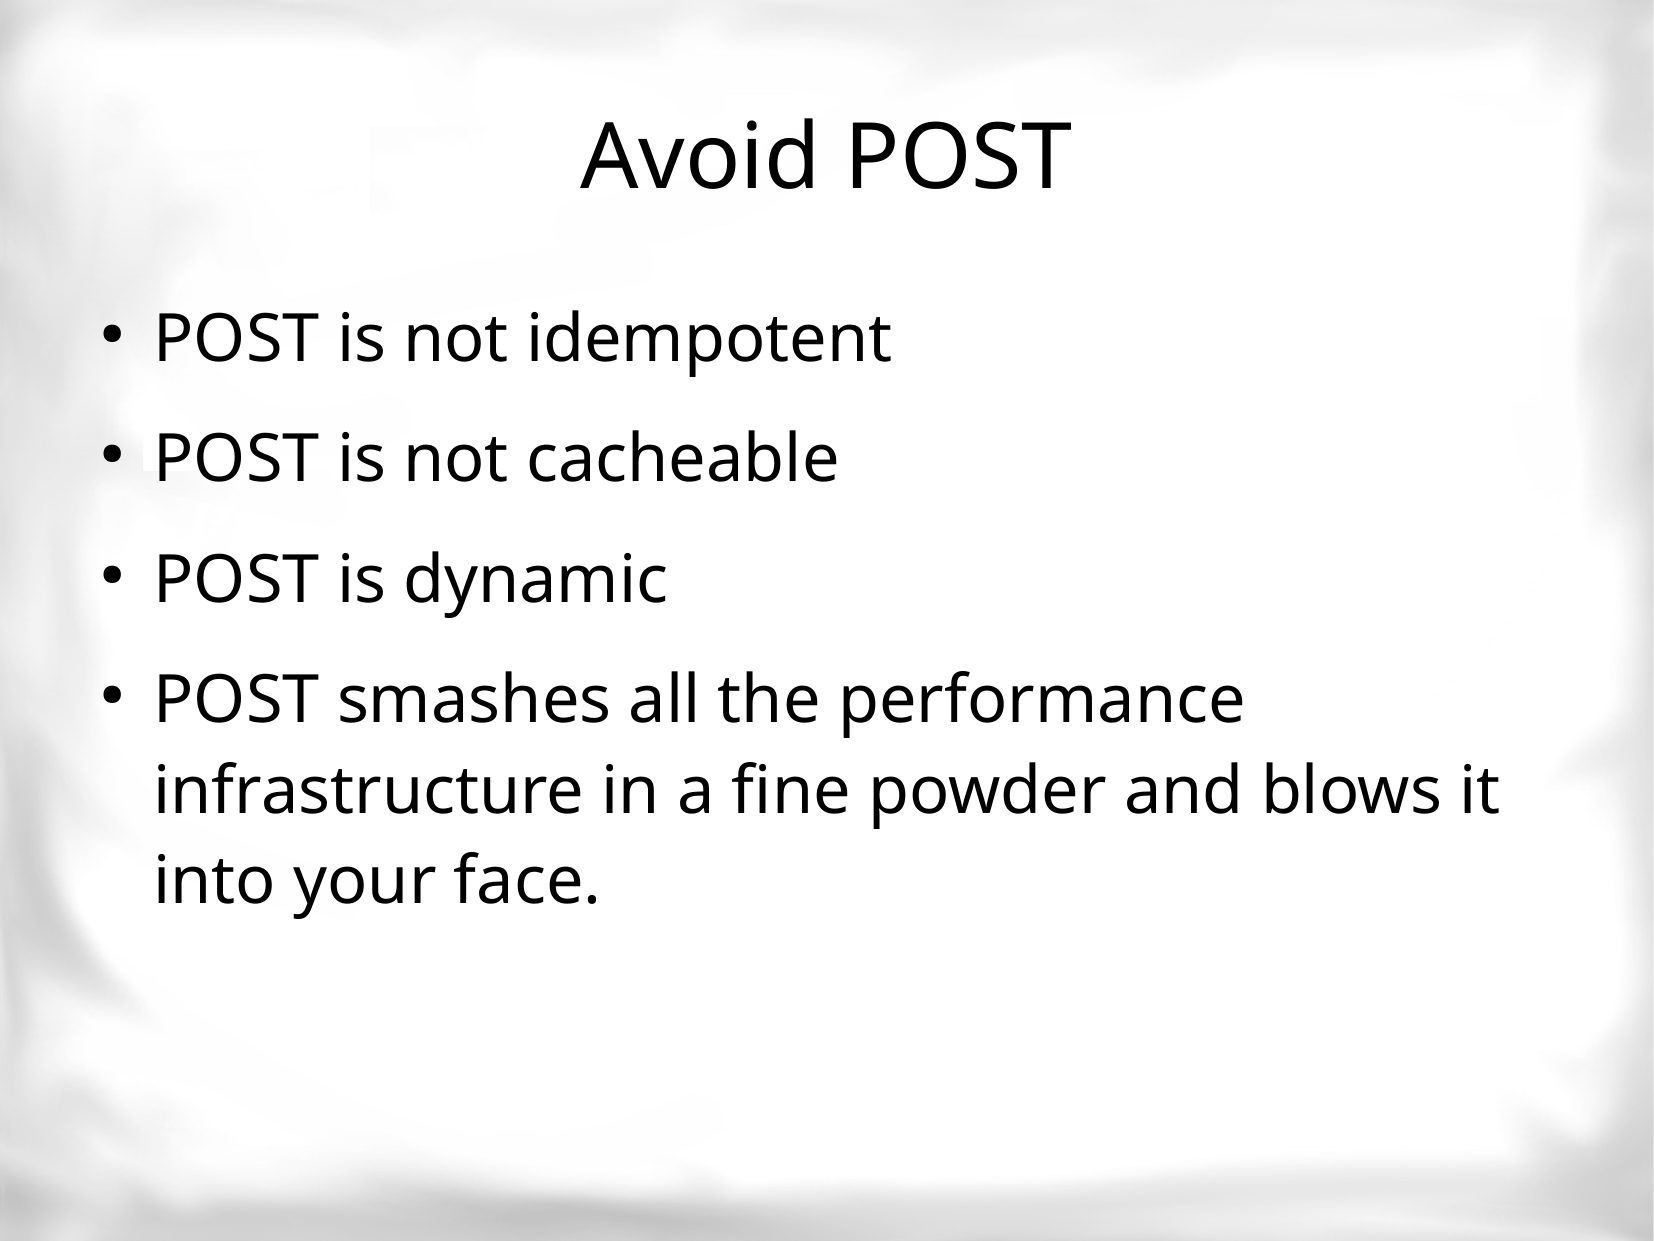

# Avoid POST
POST is not idempotent
POST is not cacheable
POST is dynamic
POST smashes all the performance infrastructure in a fine powder and blows it into your face.